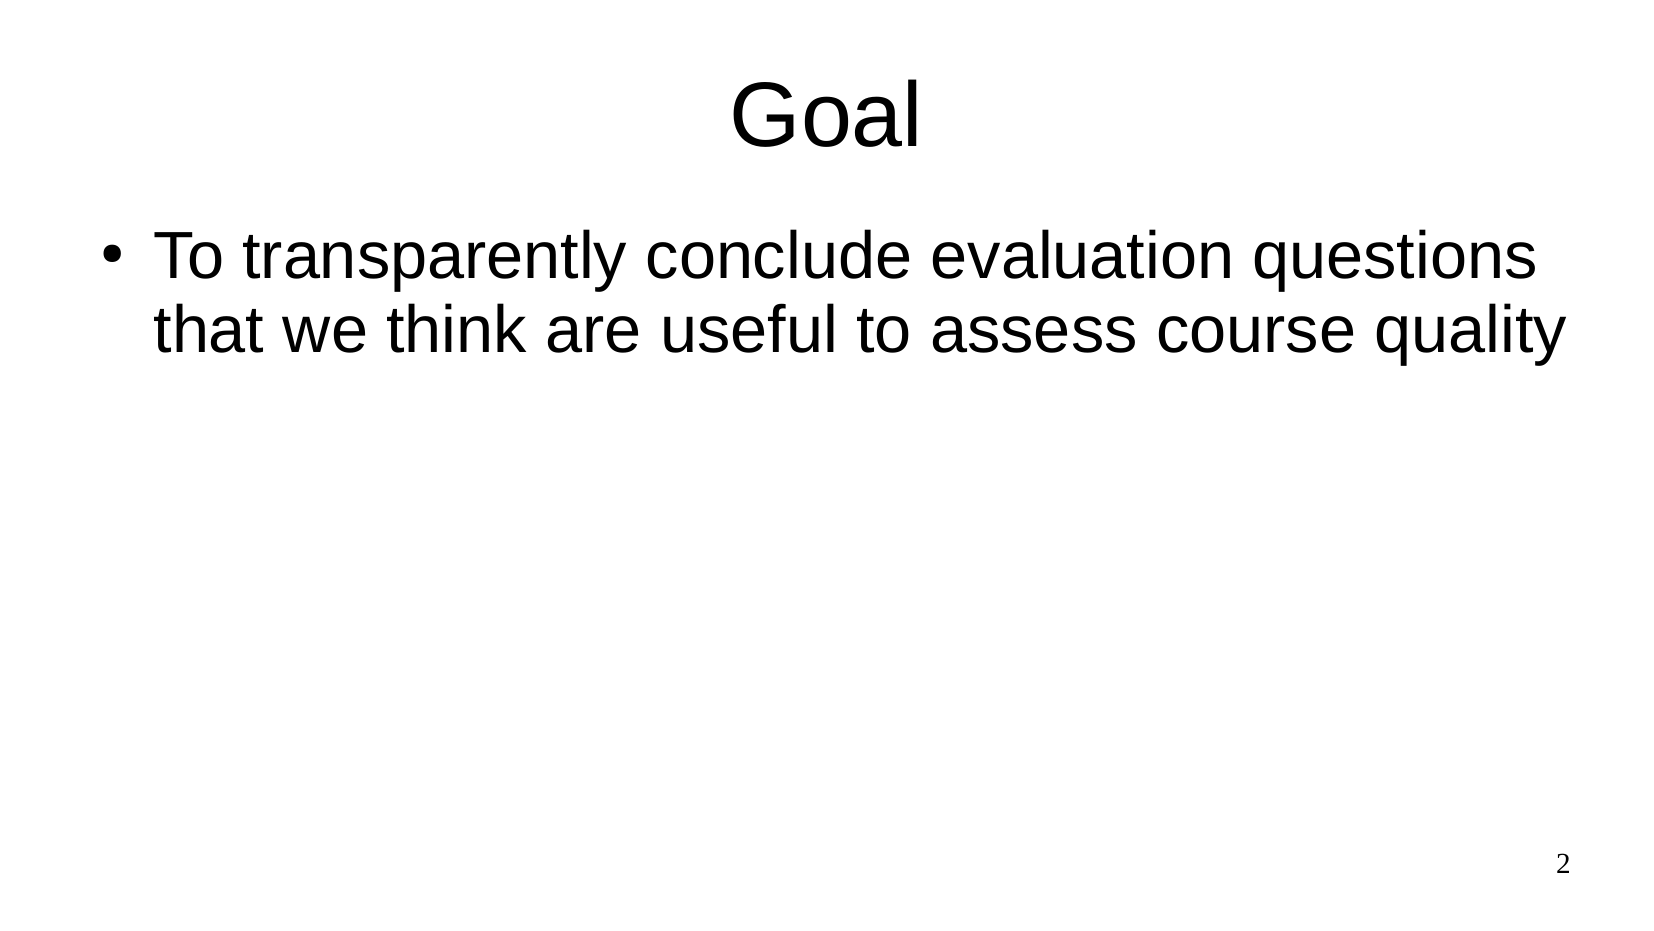

# Goal
To transparently conclude evaluation questions that we think are useful to assess course quality
2